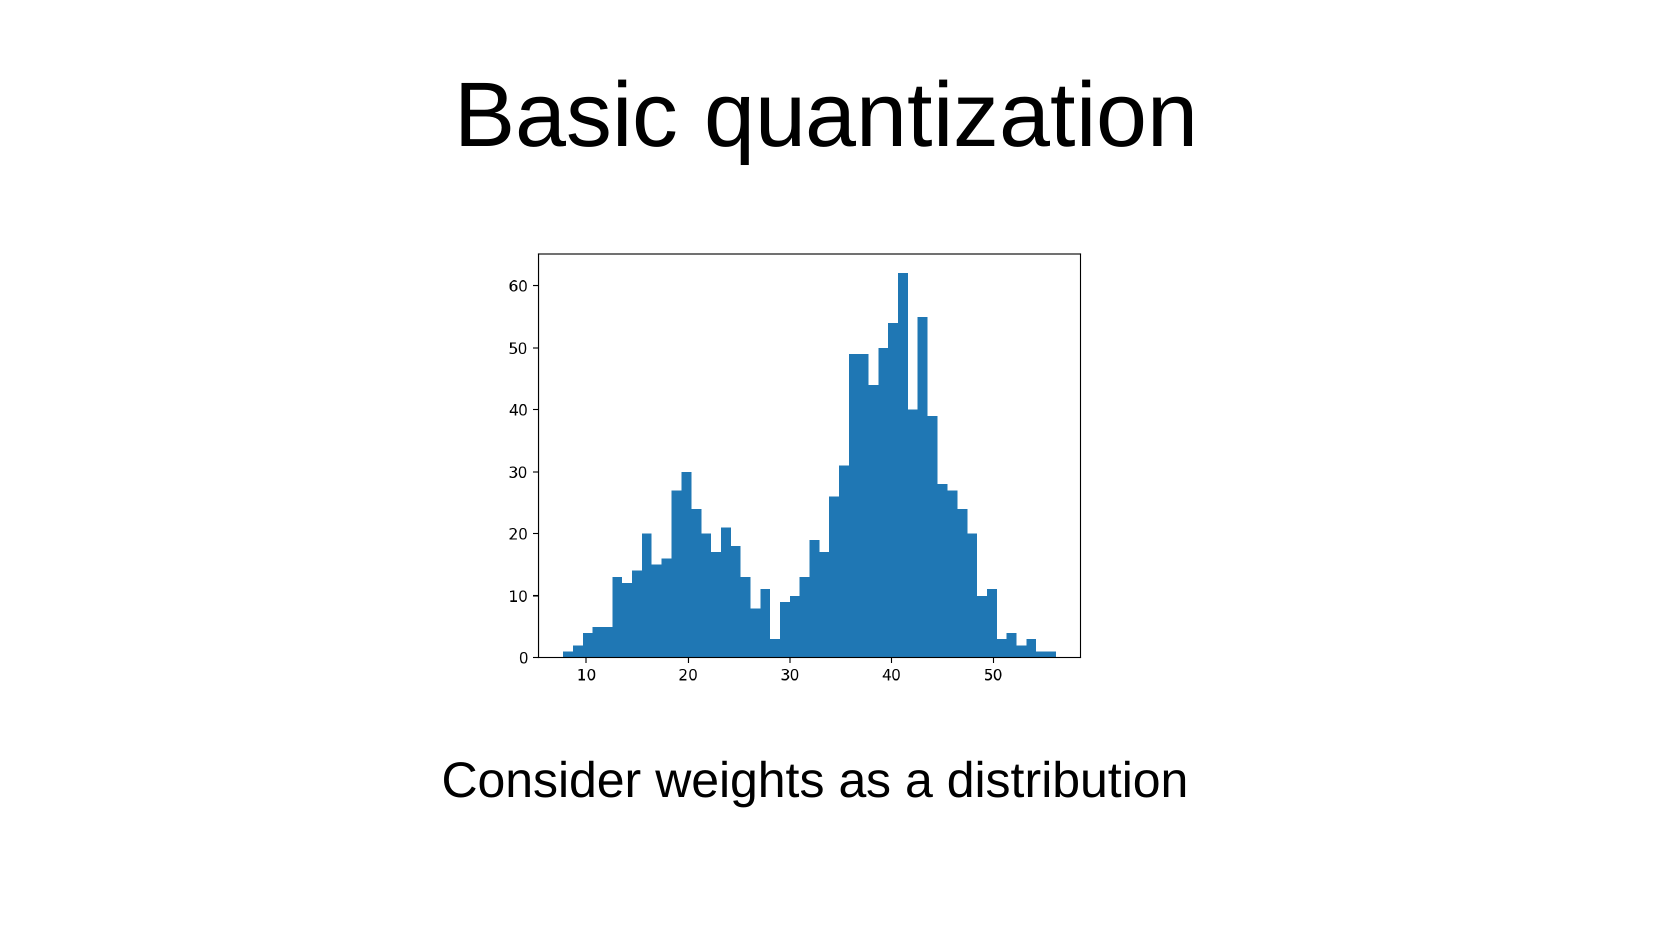

# Basic quantization
Consider weights as a distribution